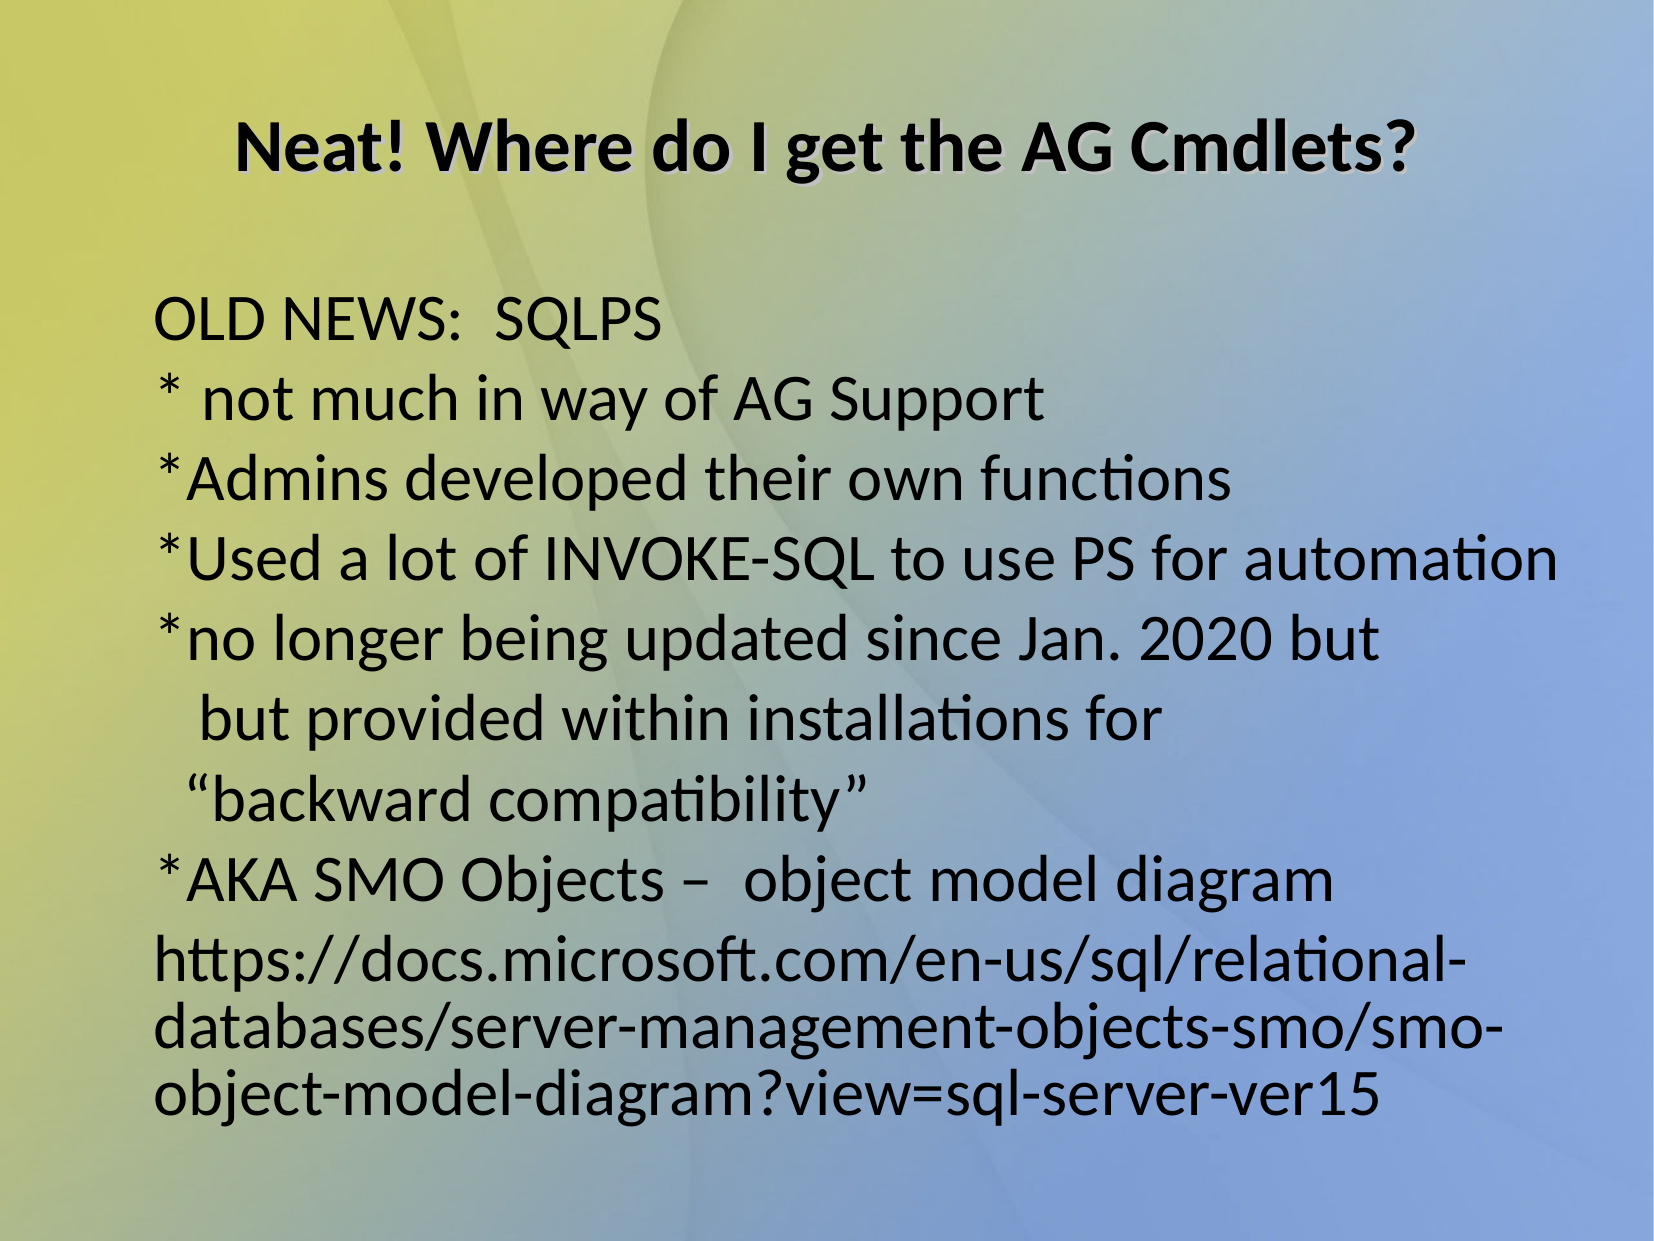

# Neat! Where do I get the AG Cmdlets?
OLD NEWS: SQLPS
* not much in way of AG Support
*Admins developed their own functions
*Used a lot of INVOKE-SQL to use PS for automation
*no longer being updated since Jan. 2020 but
 but provided within installations for
 “backward compatibility”
*AKA SMO Objects – object model diagram
https://docs.microsoft.com/en-us/sql/relational-databases/server-management-objects-smo/smo-object-model-diagram?view=sql-server-ver15